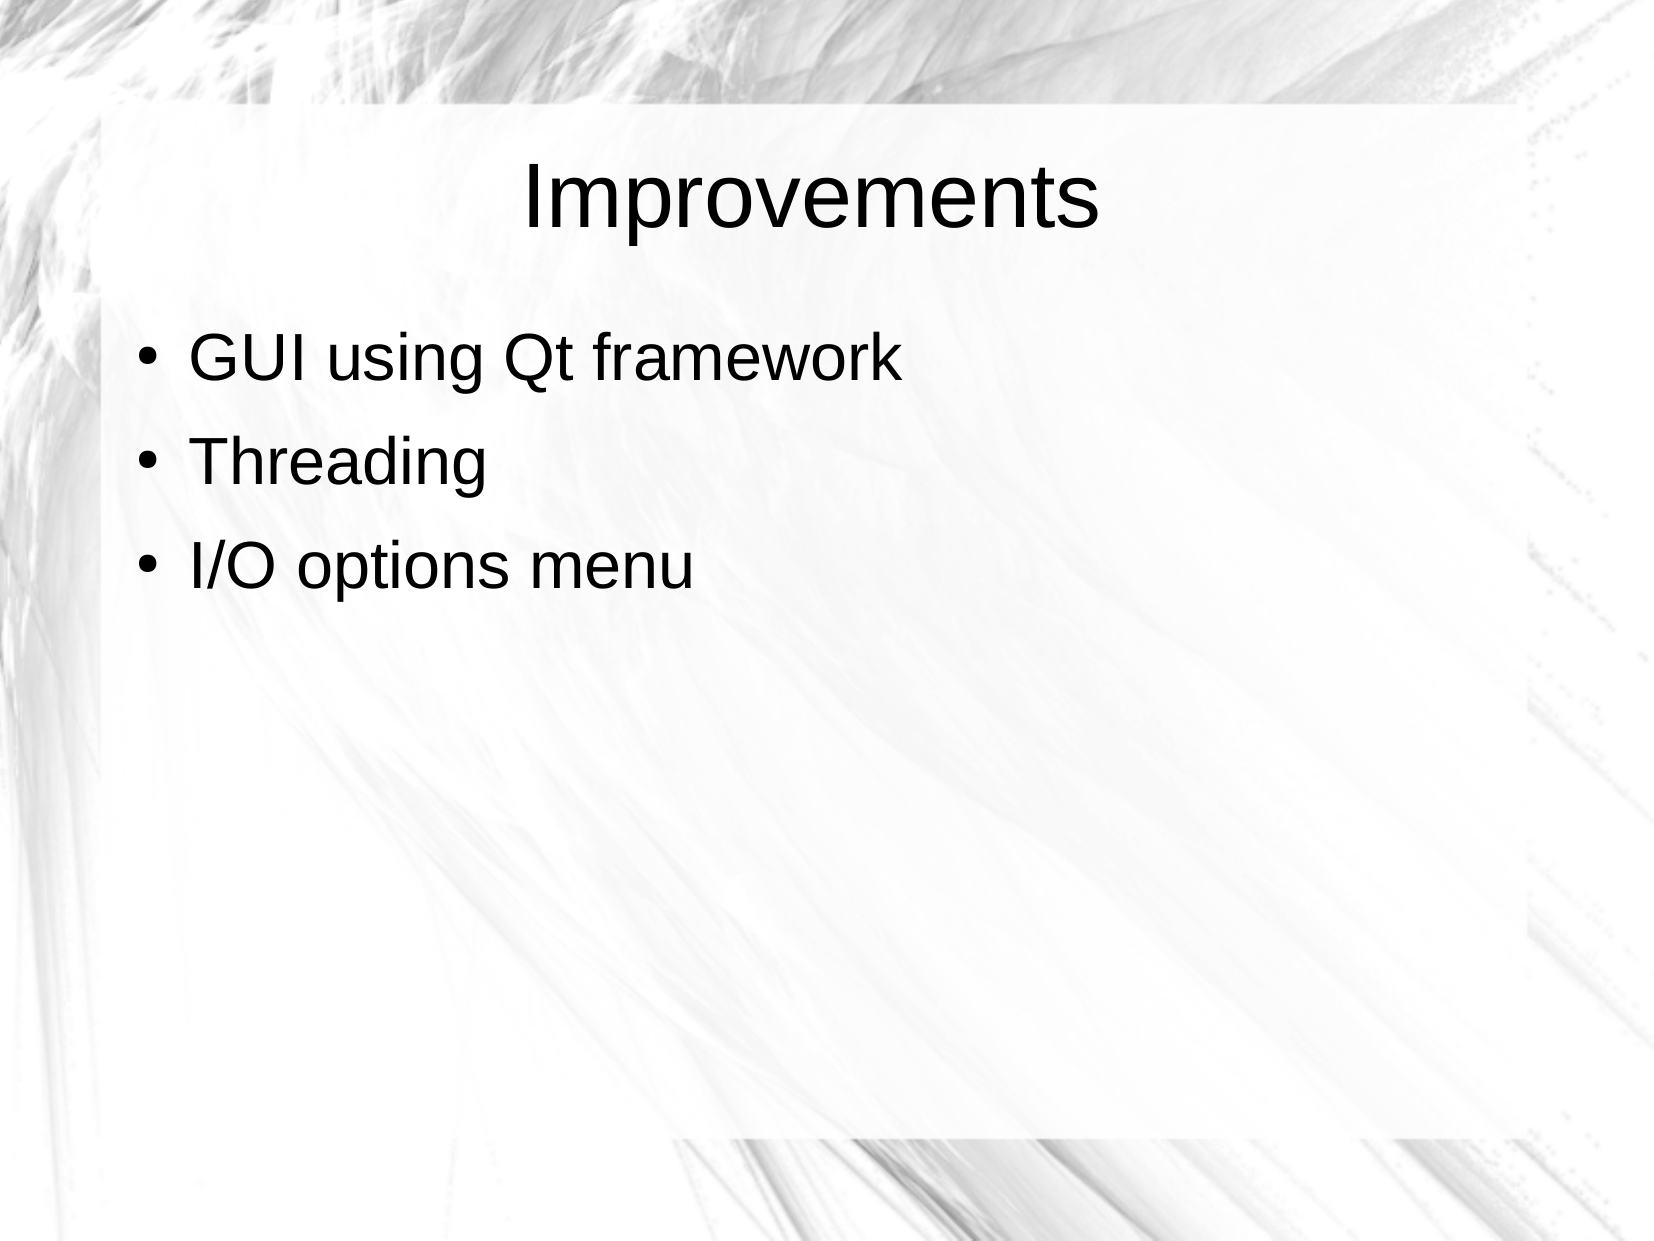

# Improvements
GUI using Qt framework
Threading
I/O options menu